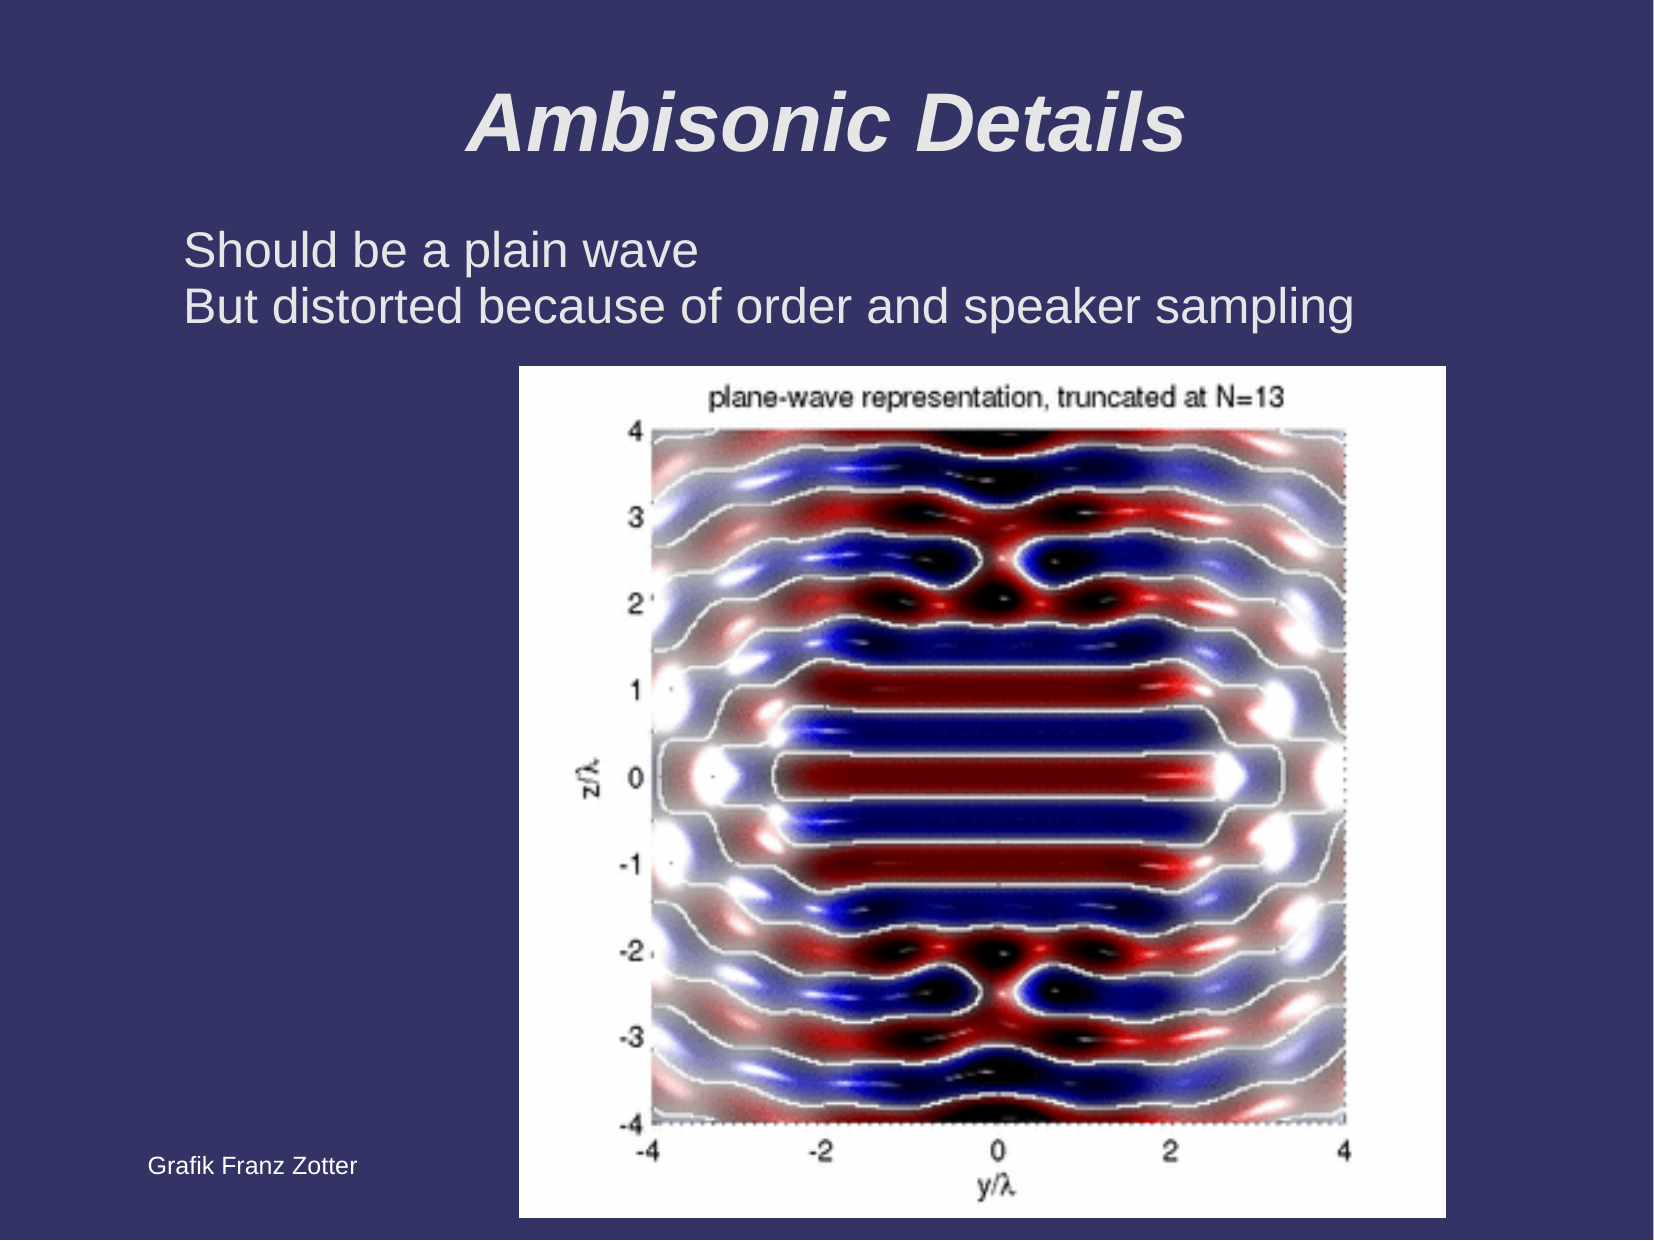

# Ambisonic Details
Should be a plain wave
But distorted because of order and speaker sampling
Grafik Franz Zotter